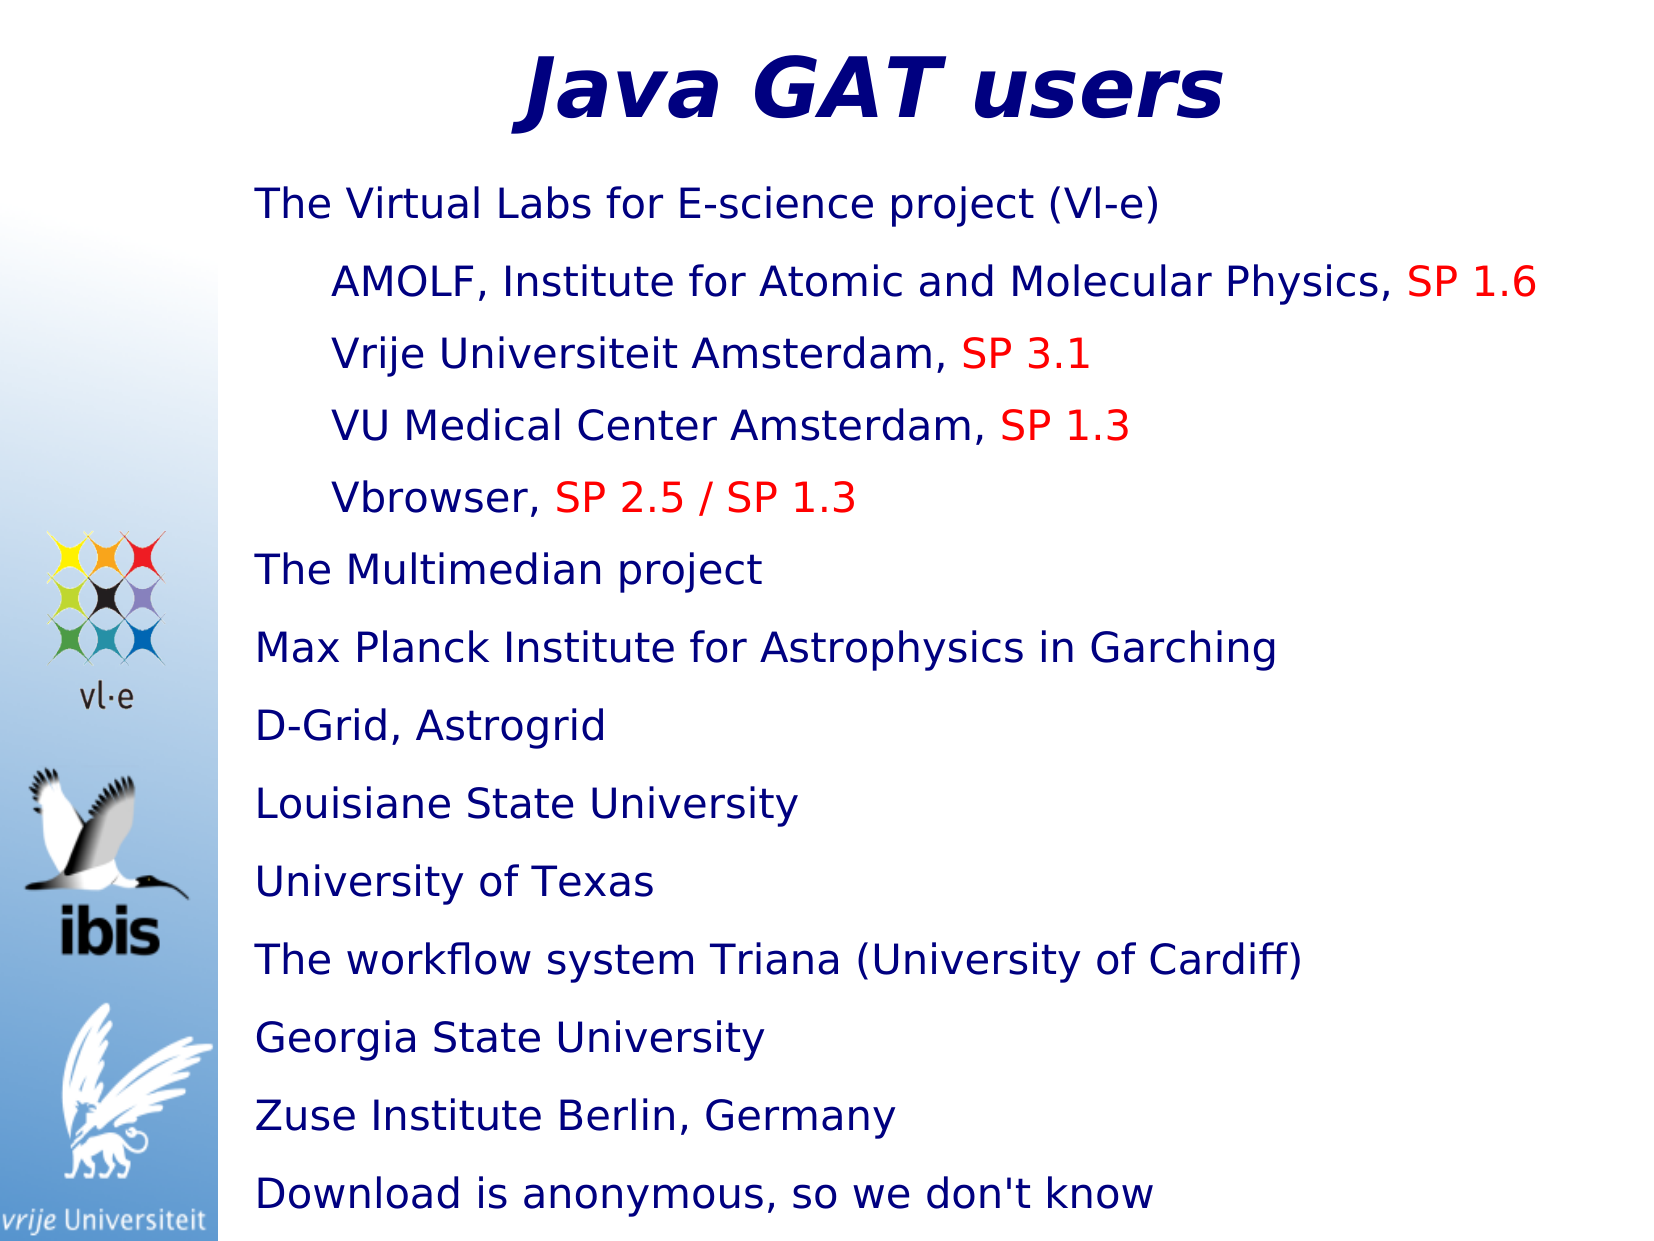

# Java GAT users
The Virtual Labs for E-science project (Vl-e)
AMOLF, Institute for Atomic and Molecular Physics, SP 1.6
Vrije Universiteit Amsterdam, SP 3.1
VU Medical Center Amsterdam, SP 1.3
Vbrowser, SP 2.5 / SP 1.3
The Multimedian project
Max Planck Institute for Astrophysics in Garching
D-Grid, Astrogrid
Louisiane State University
University of Texas
The workflow system Triana (University of Cardiff)
Georgia State University
Zuse Institute Berlin, Germany
Download is anonymous, so we don't know